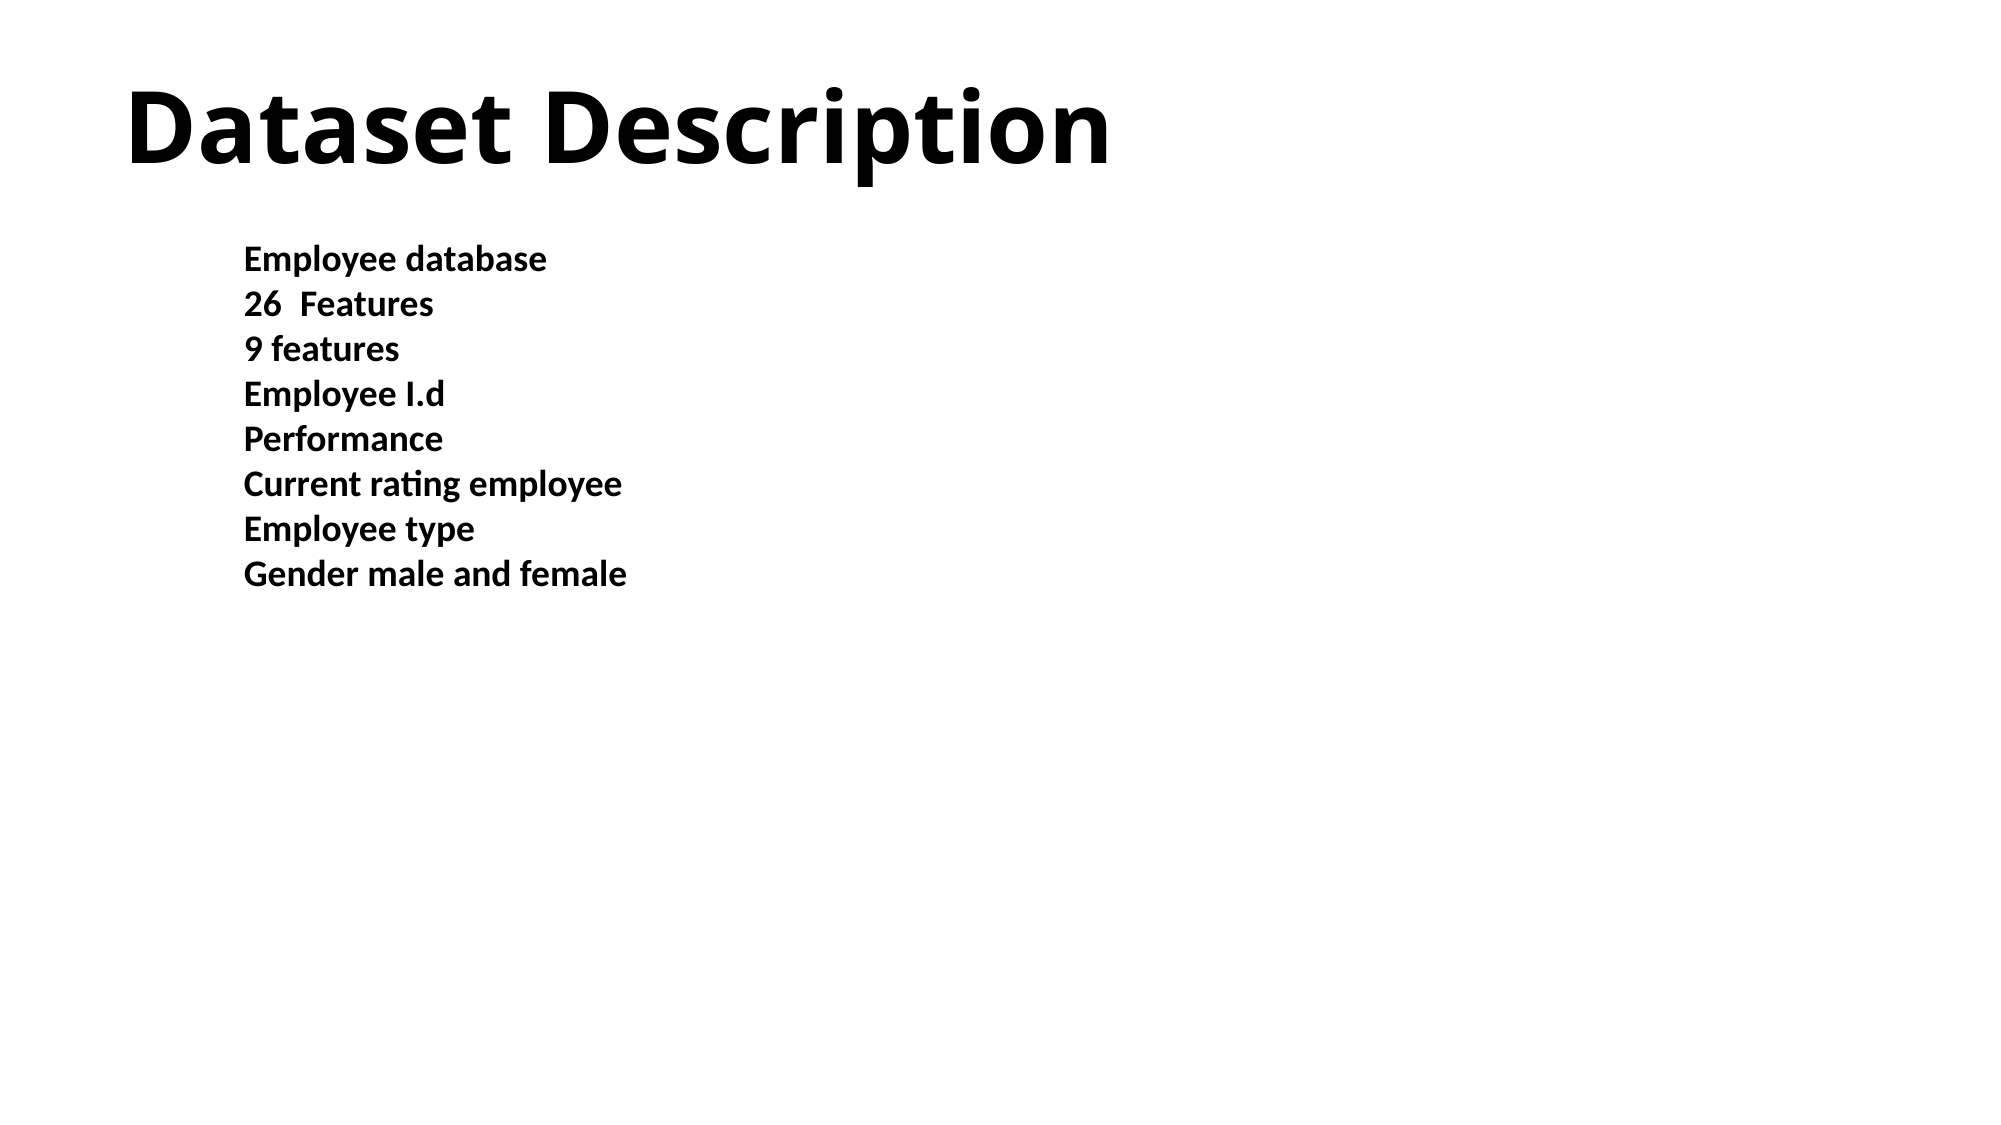

# Dataset Description
Employee database
Features
9 features
Employee I.d
Performance
Current rating employee
Employee type
Gender male and female